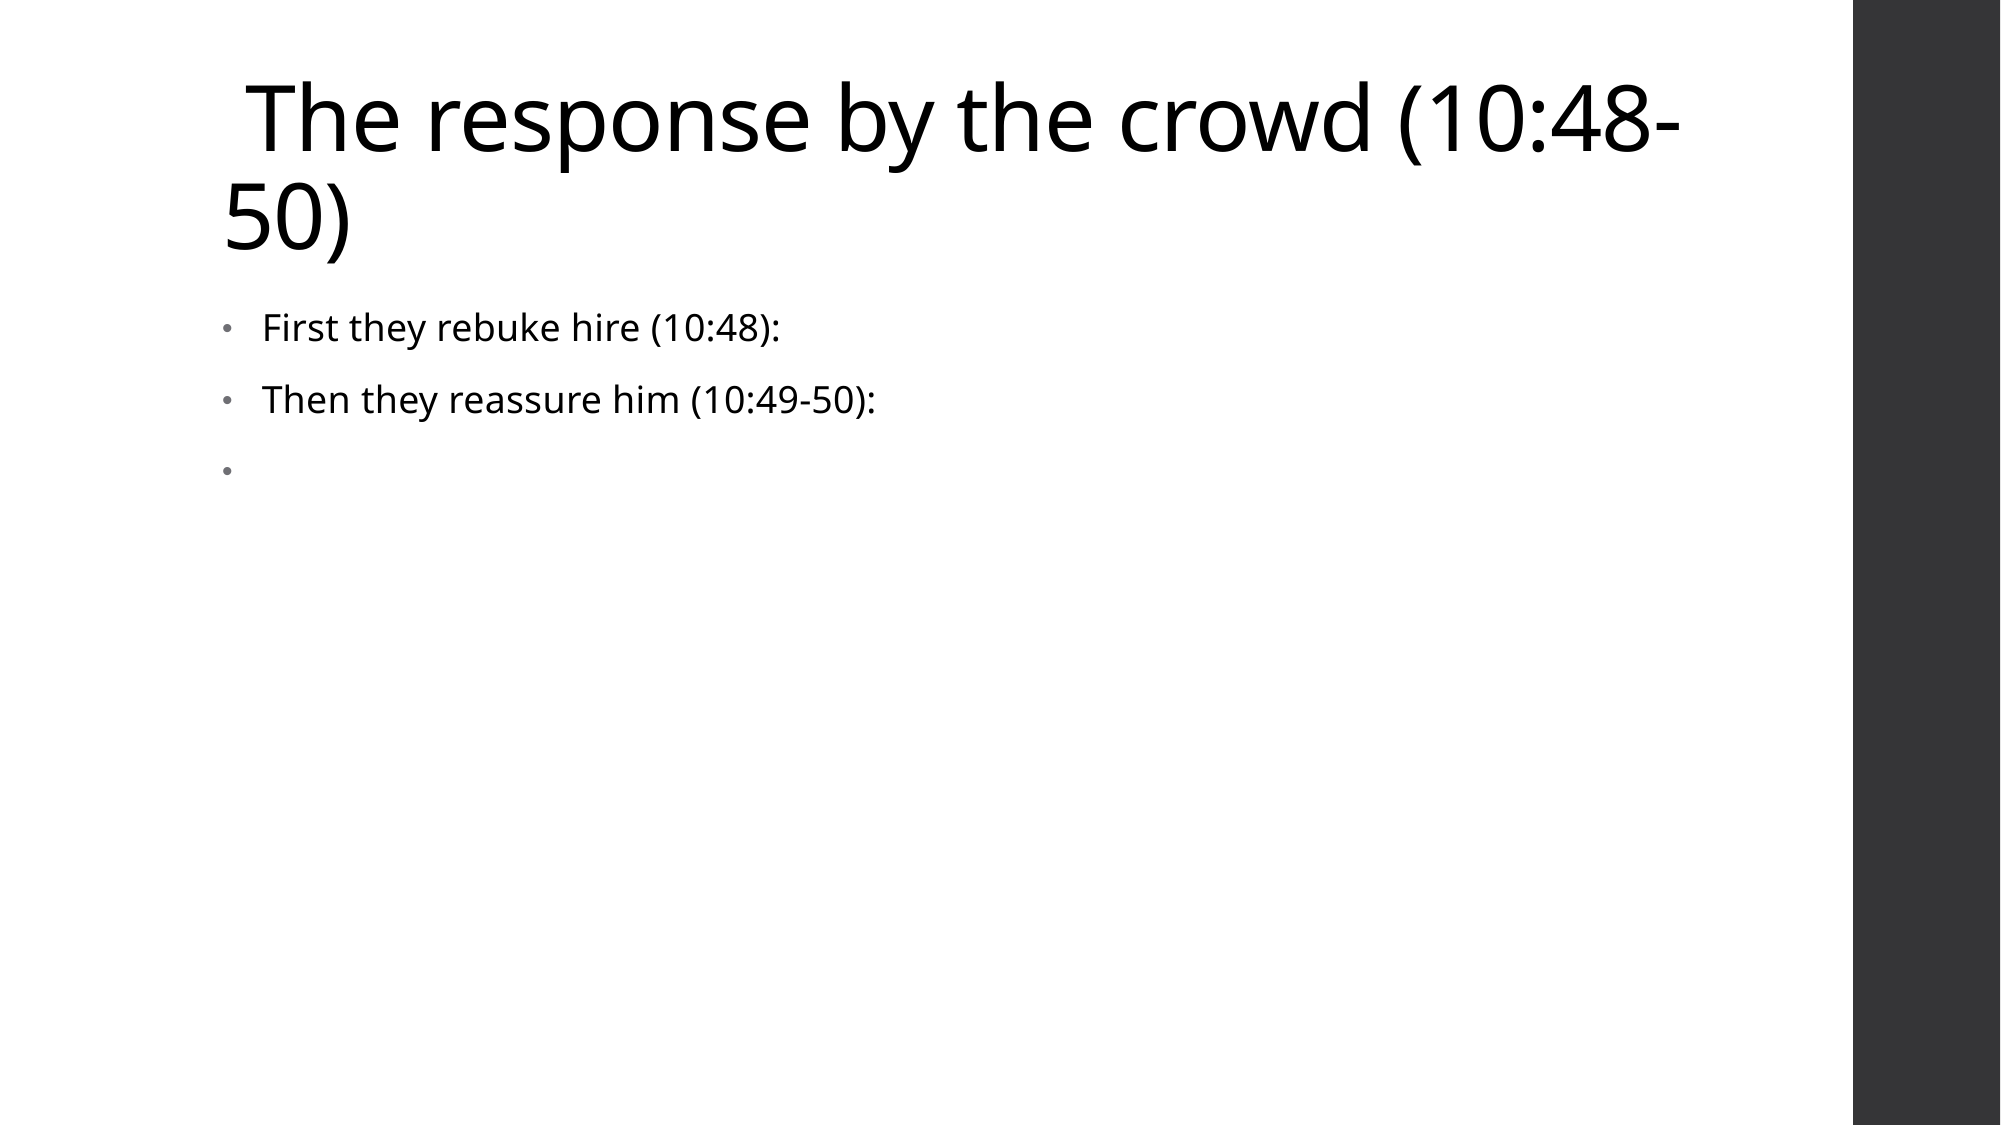

# The response by the crowd (10:48-50)
 First they rebuke hire (10:48):
 Then they reassure him (10:49-50):